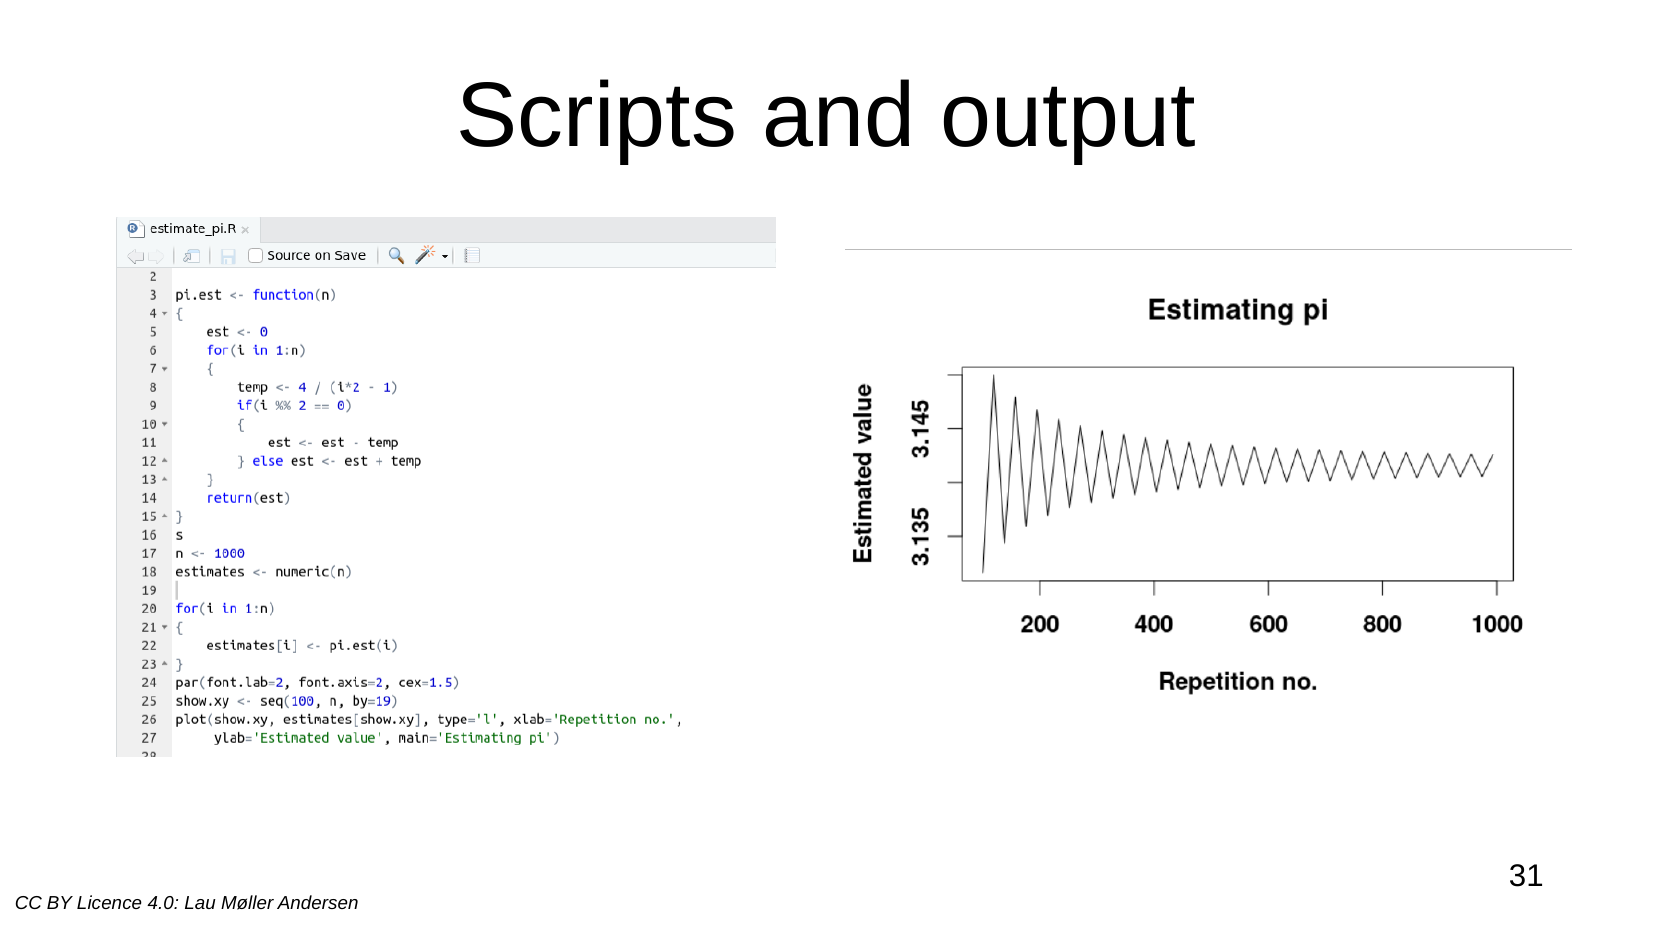

# Scripts and output
CC BY Licence 4.0: Lau Møller Andersen